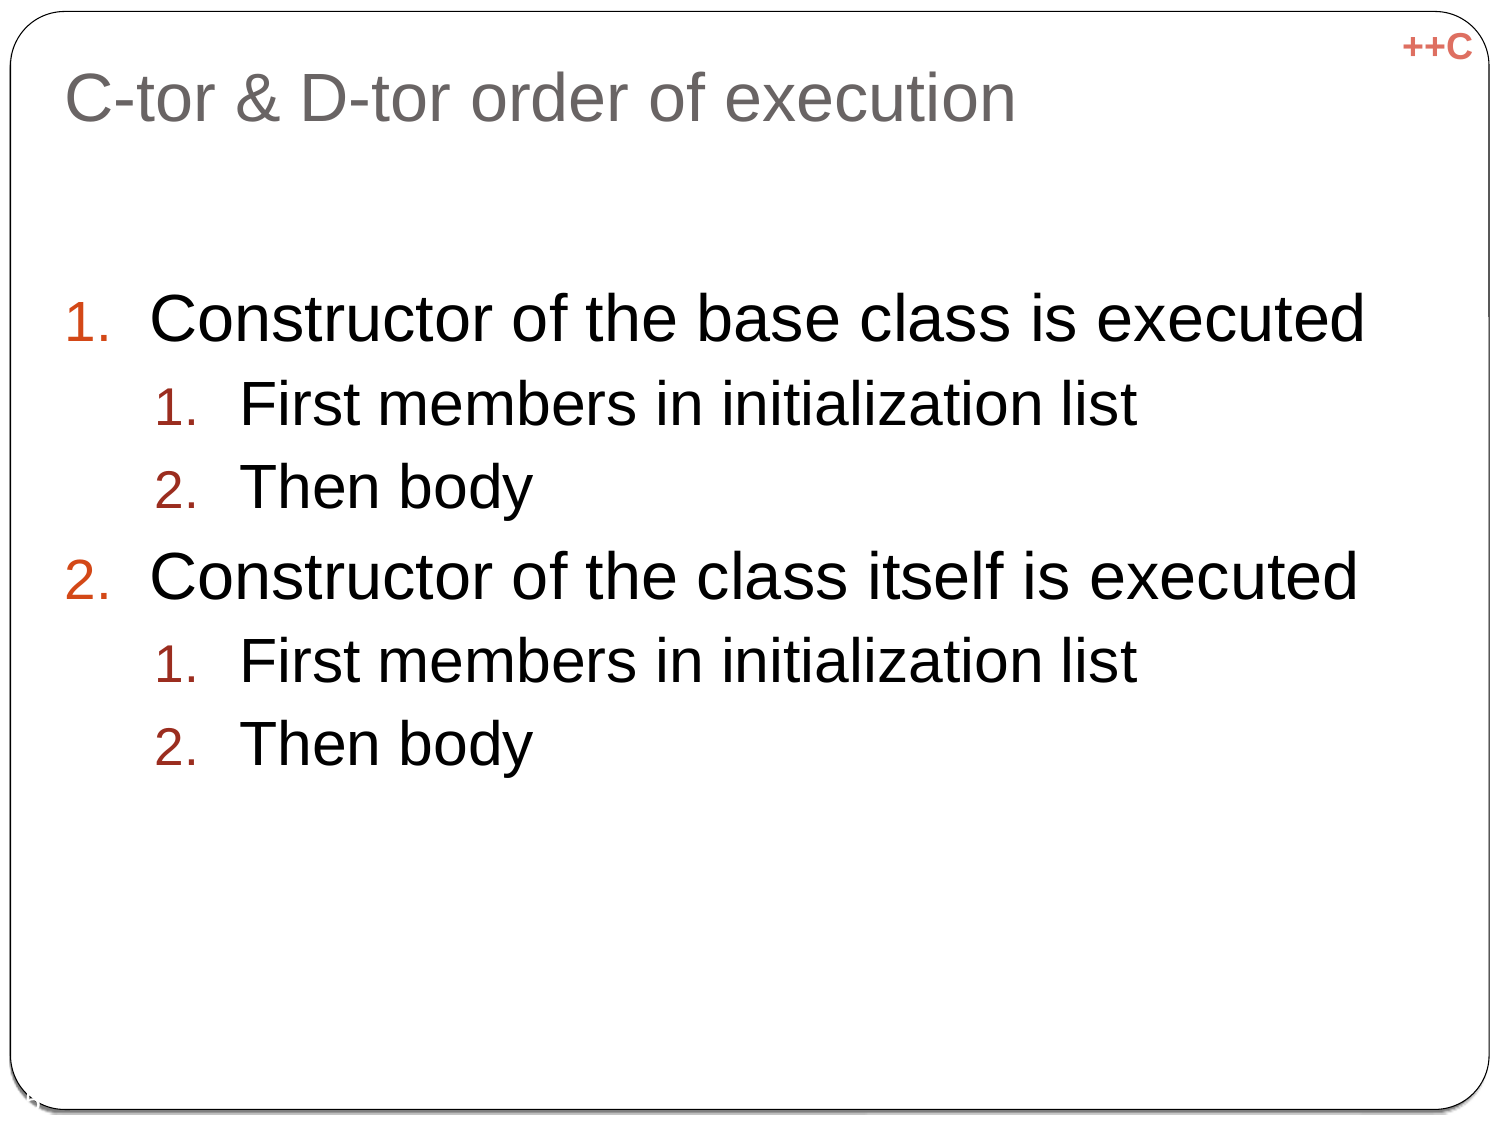

C-tor & D-tor order of execution
# Constructor of the base class is executed
First members in initialization list
Then body
Constructor of the class itself is executed
First members in initialization list
Then body